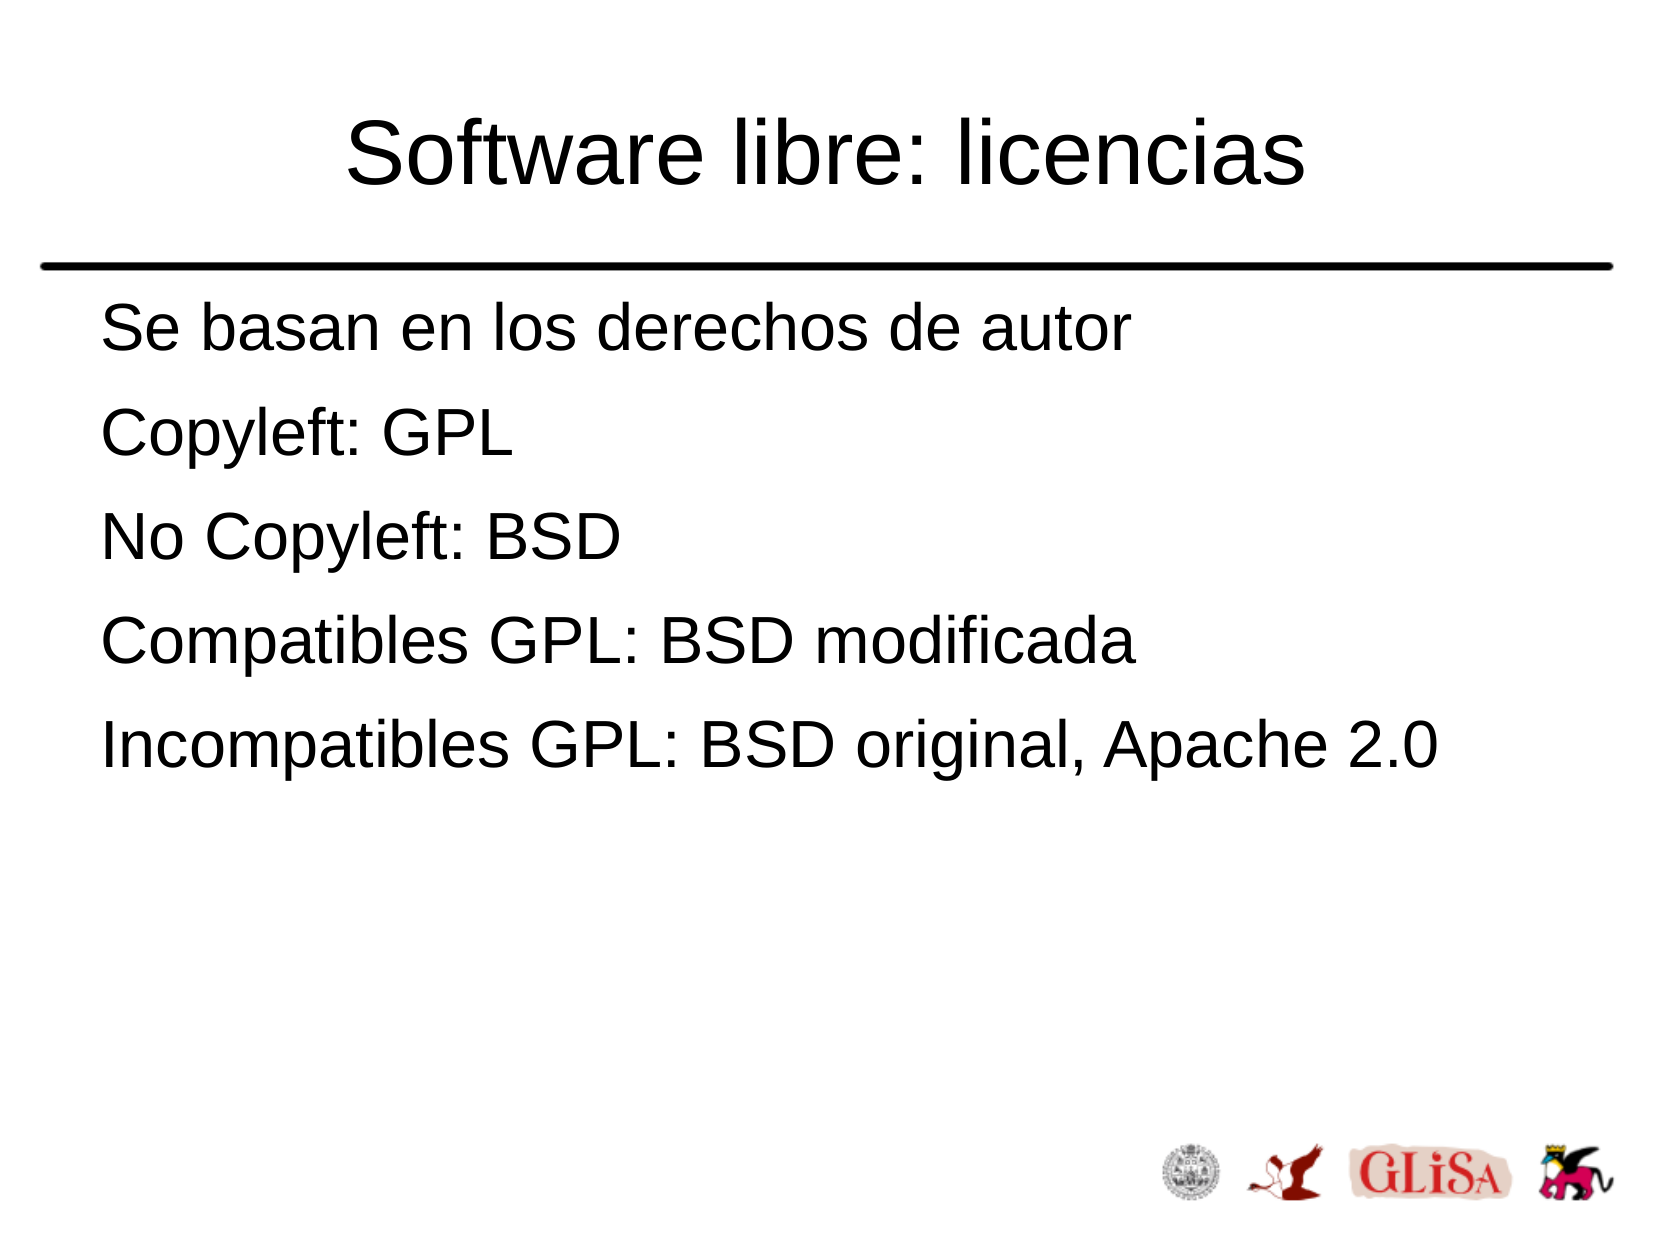

# Software libre: licencias
Se basan en los derechos de autor
Copyleft: GPL
No Copyleft: BSD
Compatibles GPL: BSD modificada
Incompatibles GPL: BSD original, Apache 2.0